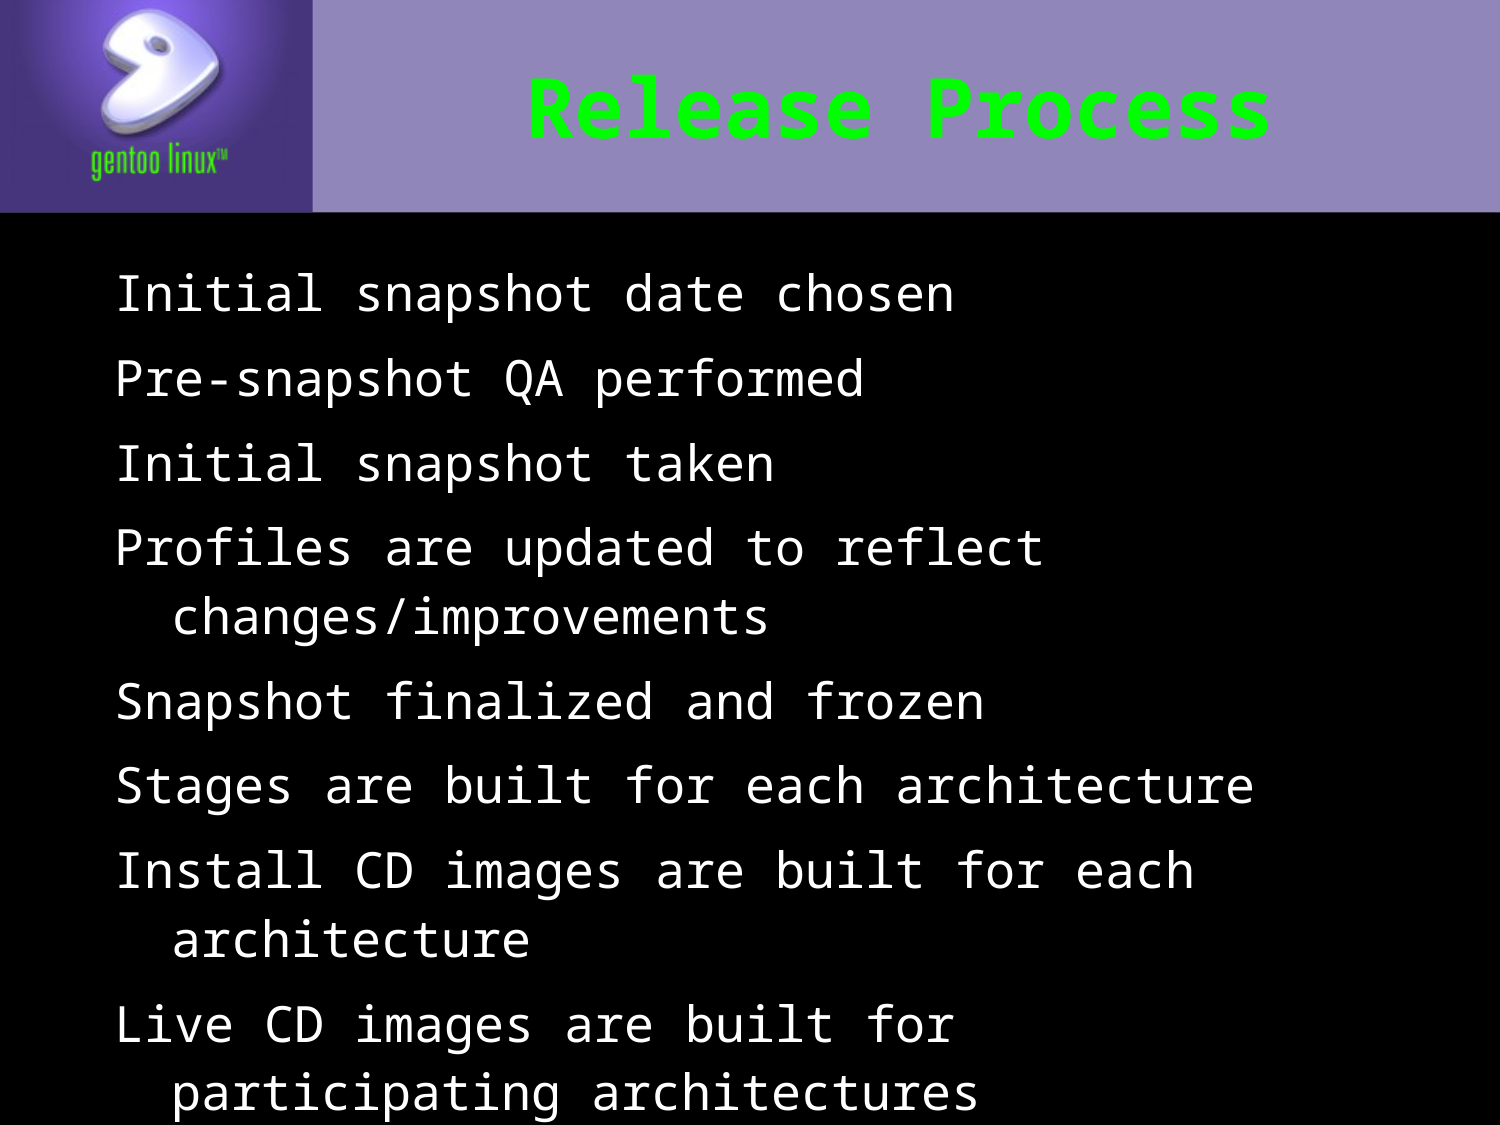

# Release Process
Initial snapshot date chosen
Pre-snapshot QA performed
Initial snapshot taken
Profiles are updated to reflect changes/improvements
Snapshot finalized and frozen
Stages are built for each architecture
Install CD images are built for each architecture
Live CD images are built for participating architectures
Packages CD images are built for participating architectures
Netboot images created